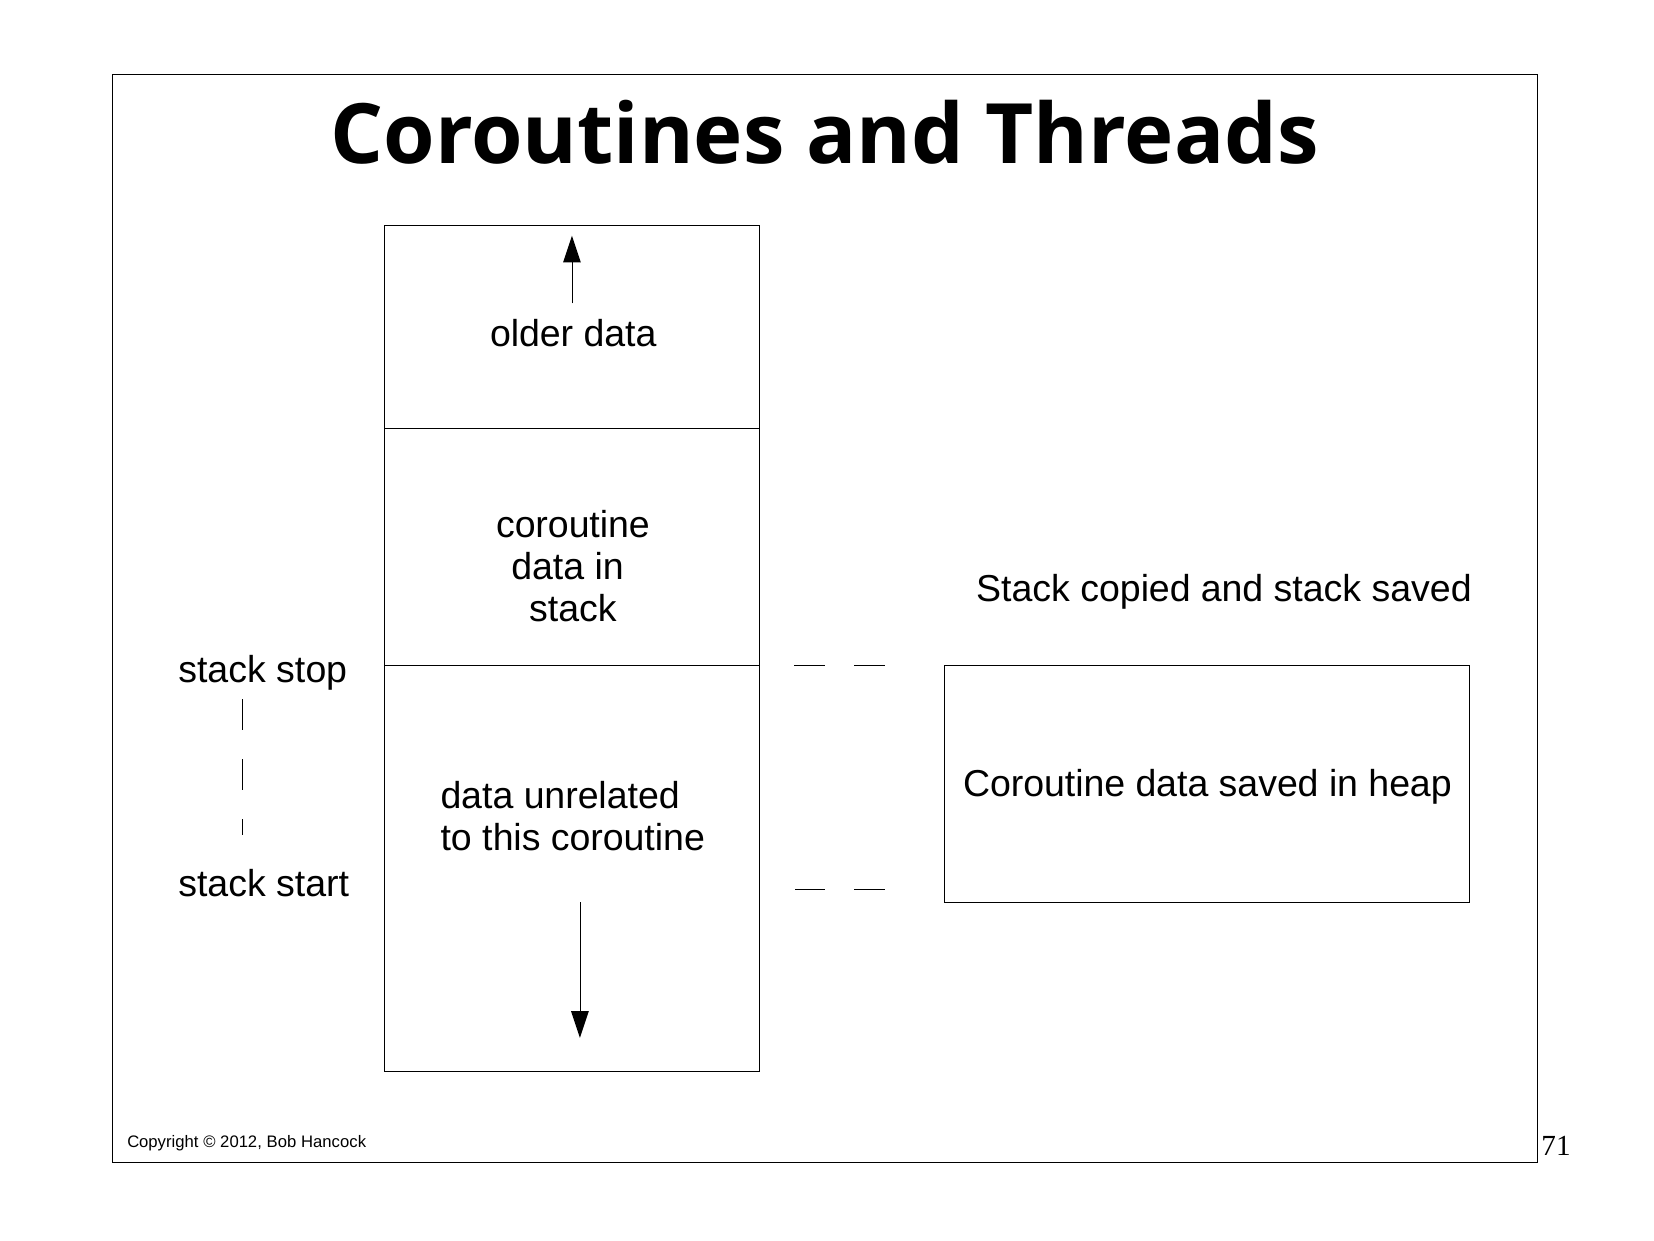

# Coroutines and Threads
older data
coroutine
data in
stack
Stack copied and stack saved
stack stop
Coroutine data saved in heap
data unrelated
to this coroutine
stack start
Copyright © 2012, Bob Hancock
71